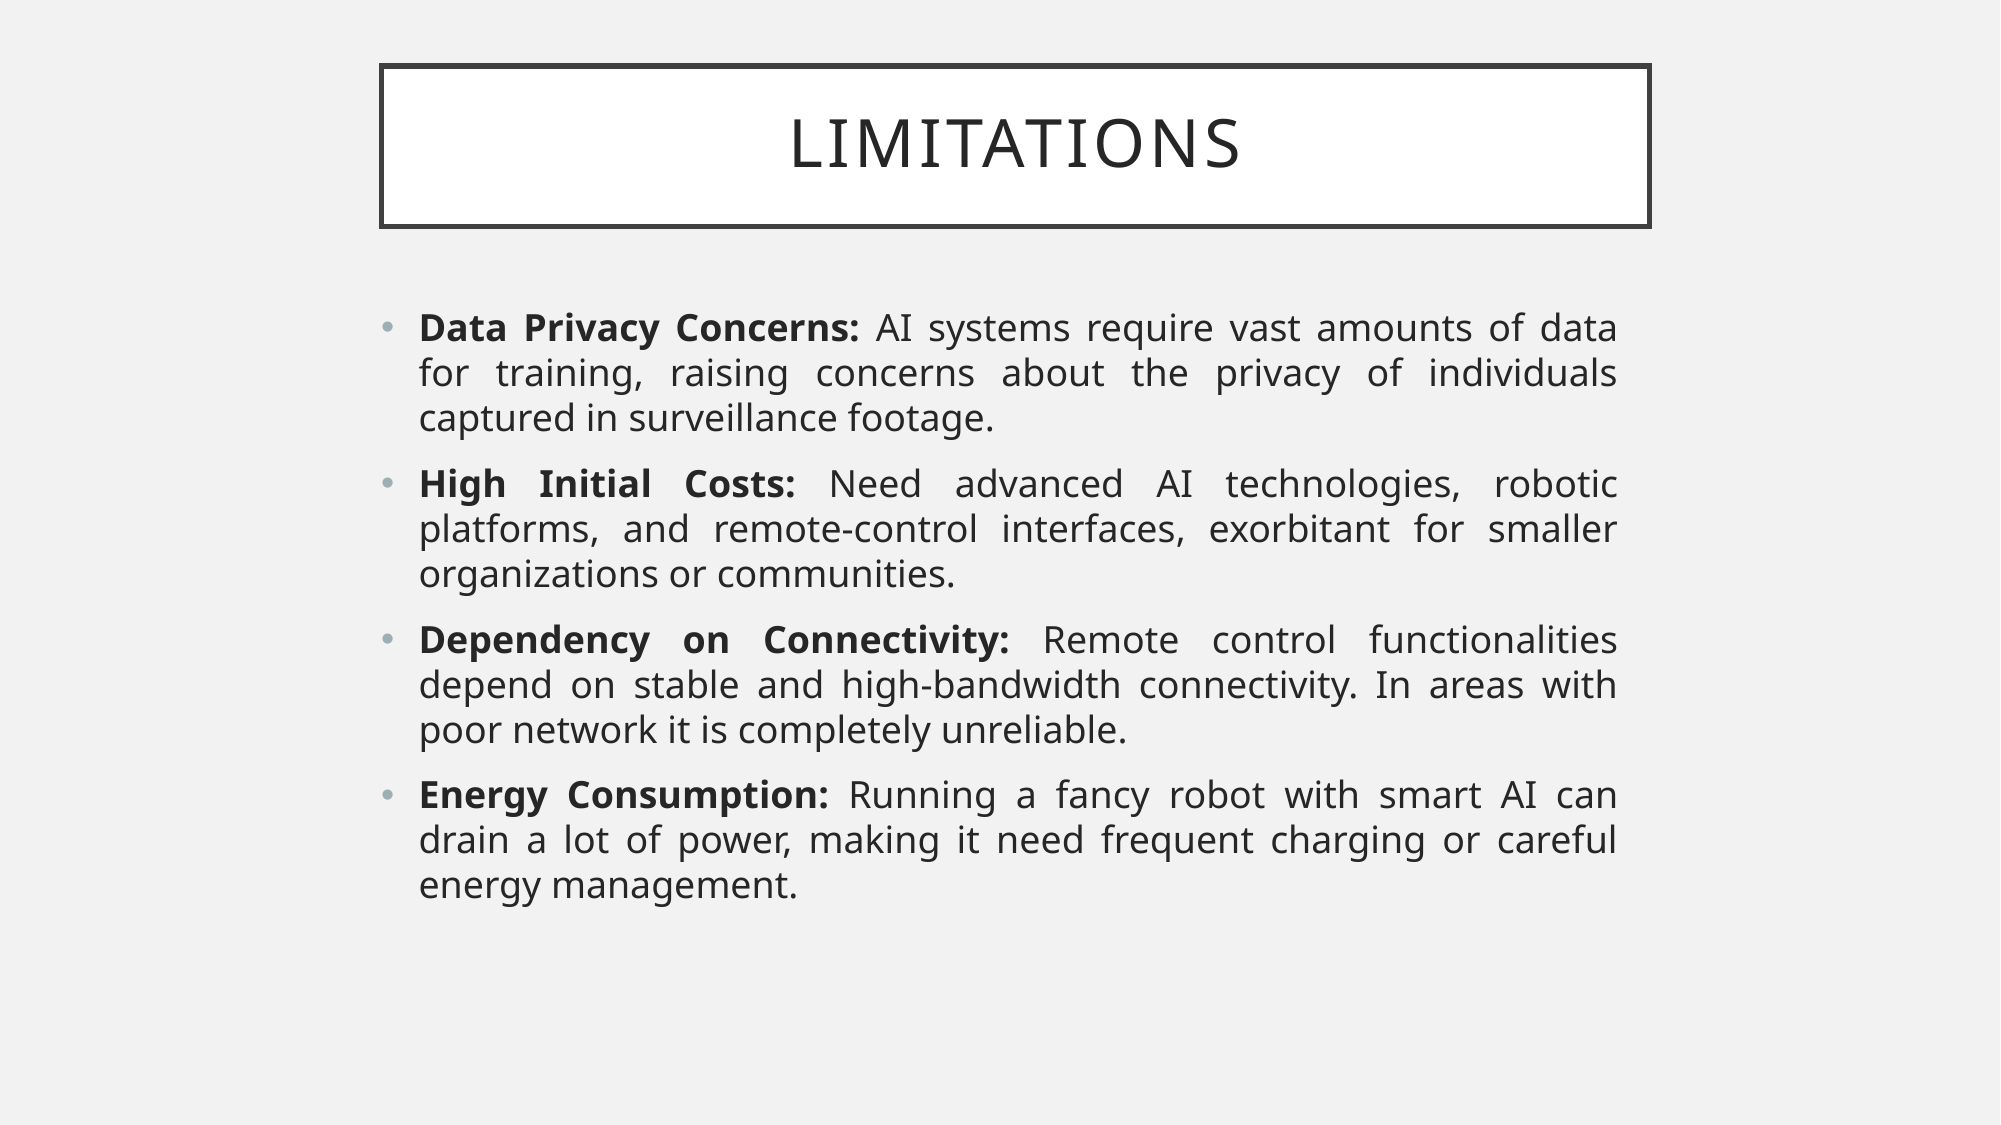

# Limitations
Data Privacy Concerns: AI systems require vast amounts of data for training, raising concerns about the privacy of individuals captured in surveillance footage.
High Initial Costs: Need advanced AI technologies, robotic platforms, and remote-control interfaces, exorbitant for smaller organizations or communities.
Dependency on Connectivity: Remote control functionalities depend on stable and high-bandwidth connectivity. In areas with poor network it is completely unreliable.
Energy Consumption: Running a fancy robot with smart AI can drain a lot of power, making it need frequent charging or careful energy management.